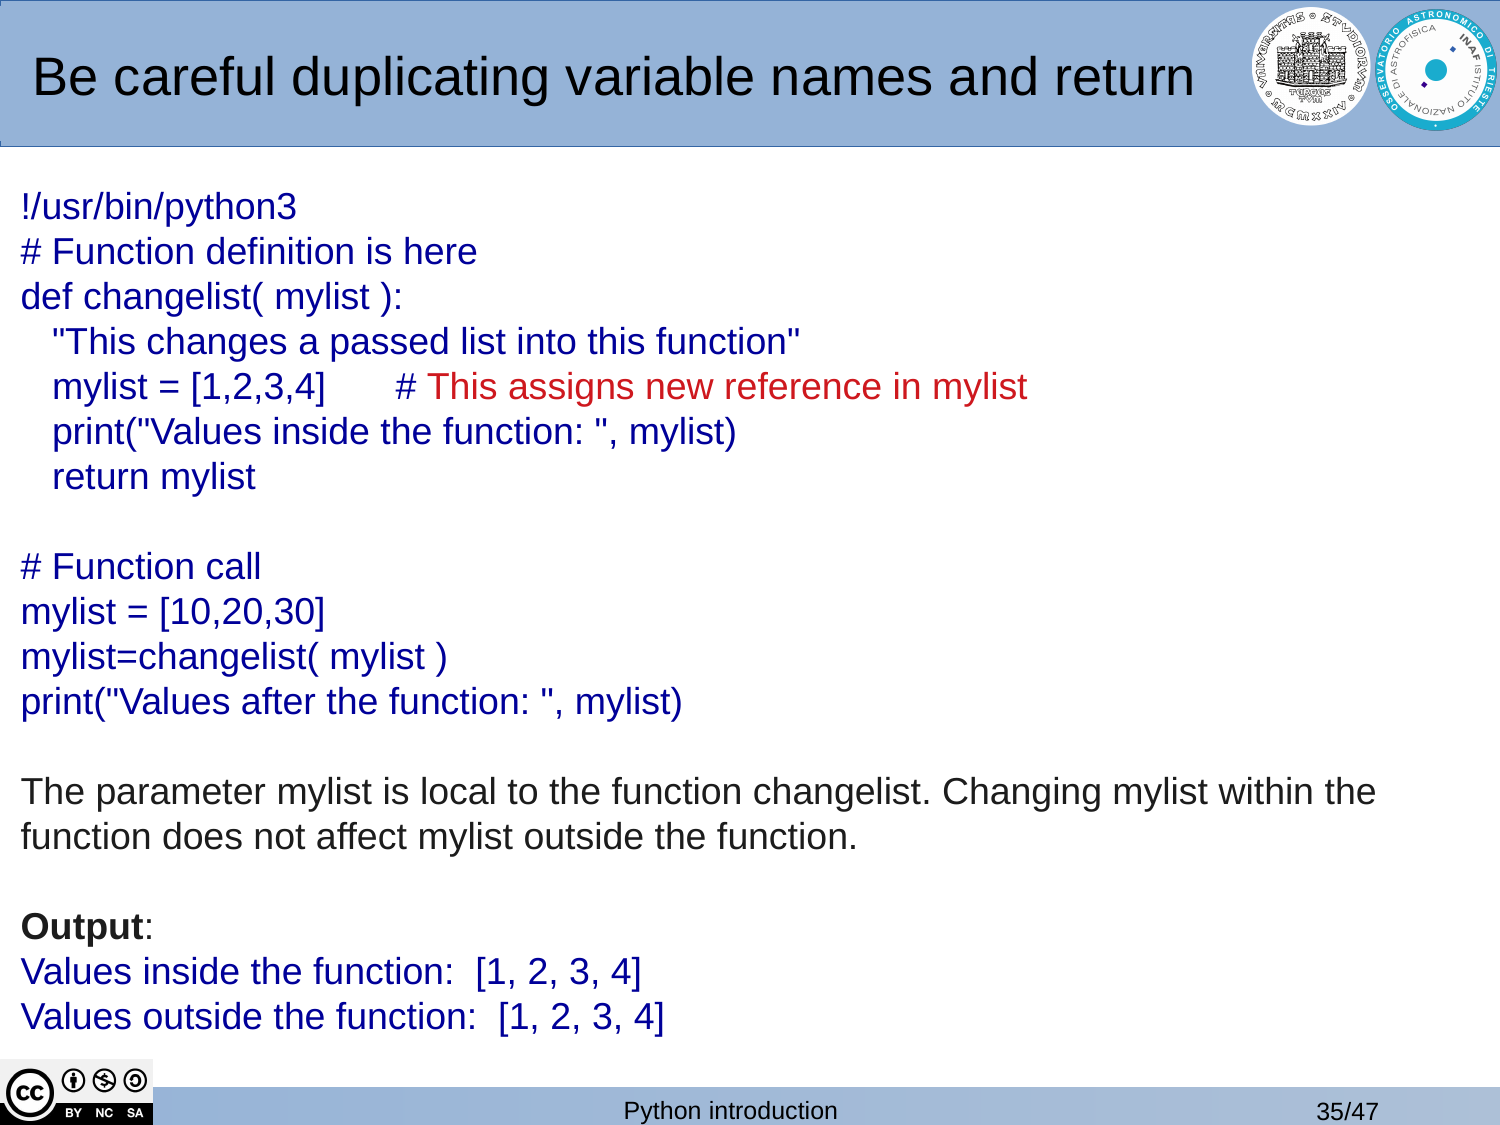

Be careful duplicating variable names and return
# !/usr/bin/python3
# Function definition is here
def changelist( mylist ):
 "This changes a passed list into this function"
 mylist = [1,2,3,4] 	# This assigns new reference in mylist
 print("Values inside the function: ", mylist)
 return mylist
# Function call
mylist = [10,20,30]
mylist=changelist( mylist )
print("Values after the function: ", mylist)
The parameter mylist is local to the function changelist. Changing mylist within the function does not affect mylist outside the function.
Output:
Values inside the function: [1, 2, 3, 4]
Values outside the function: [1, 2, 3, 4]